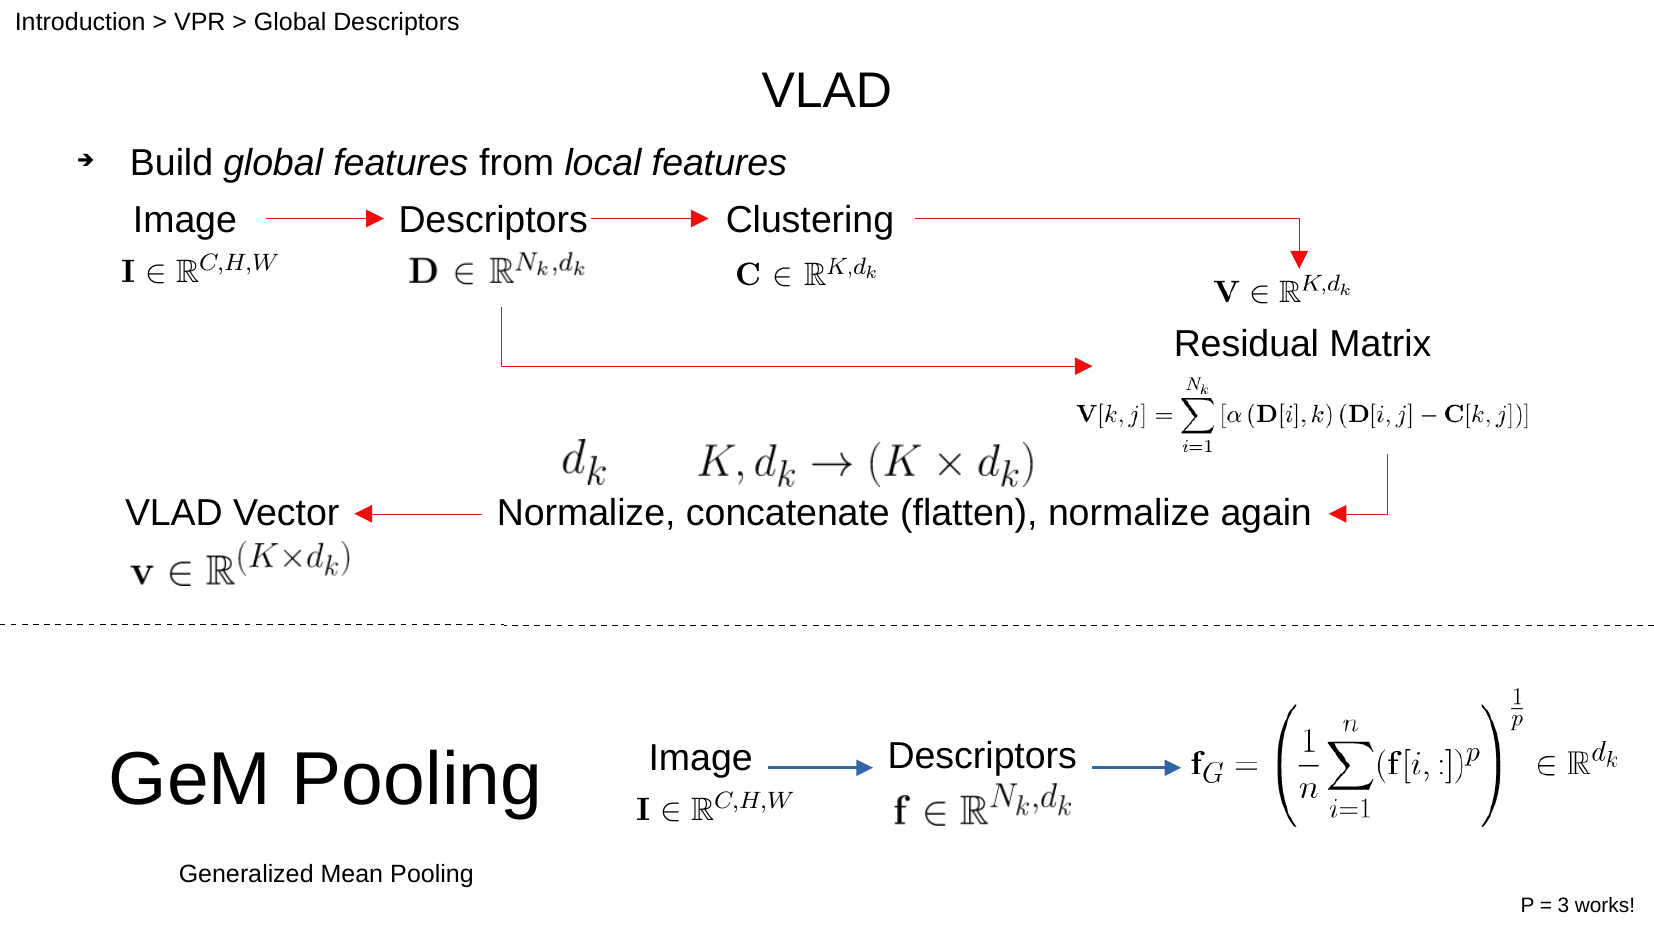

Introduction > VPR > Global Descriptors
# VLAD
Build global features from local features
Image
Descriptors
Clustering
Residual Matrix
VLAD Vector
Normalize, concatenate (flatten), normalize again
GeM Pooling
Descriptors
Image
Generalized Mean Pooling
P = 3 works!